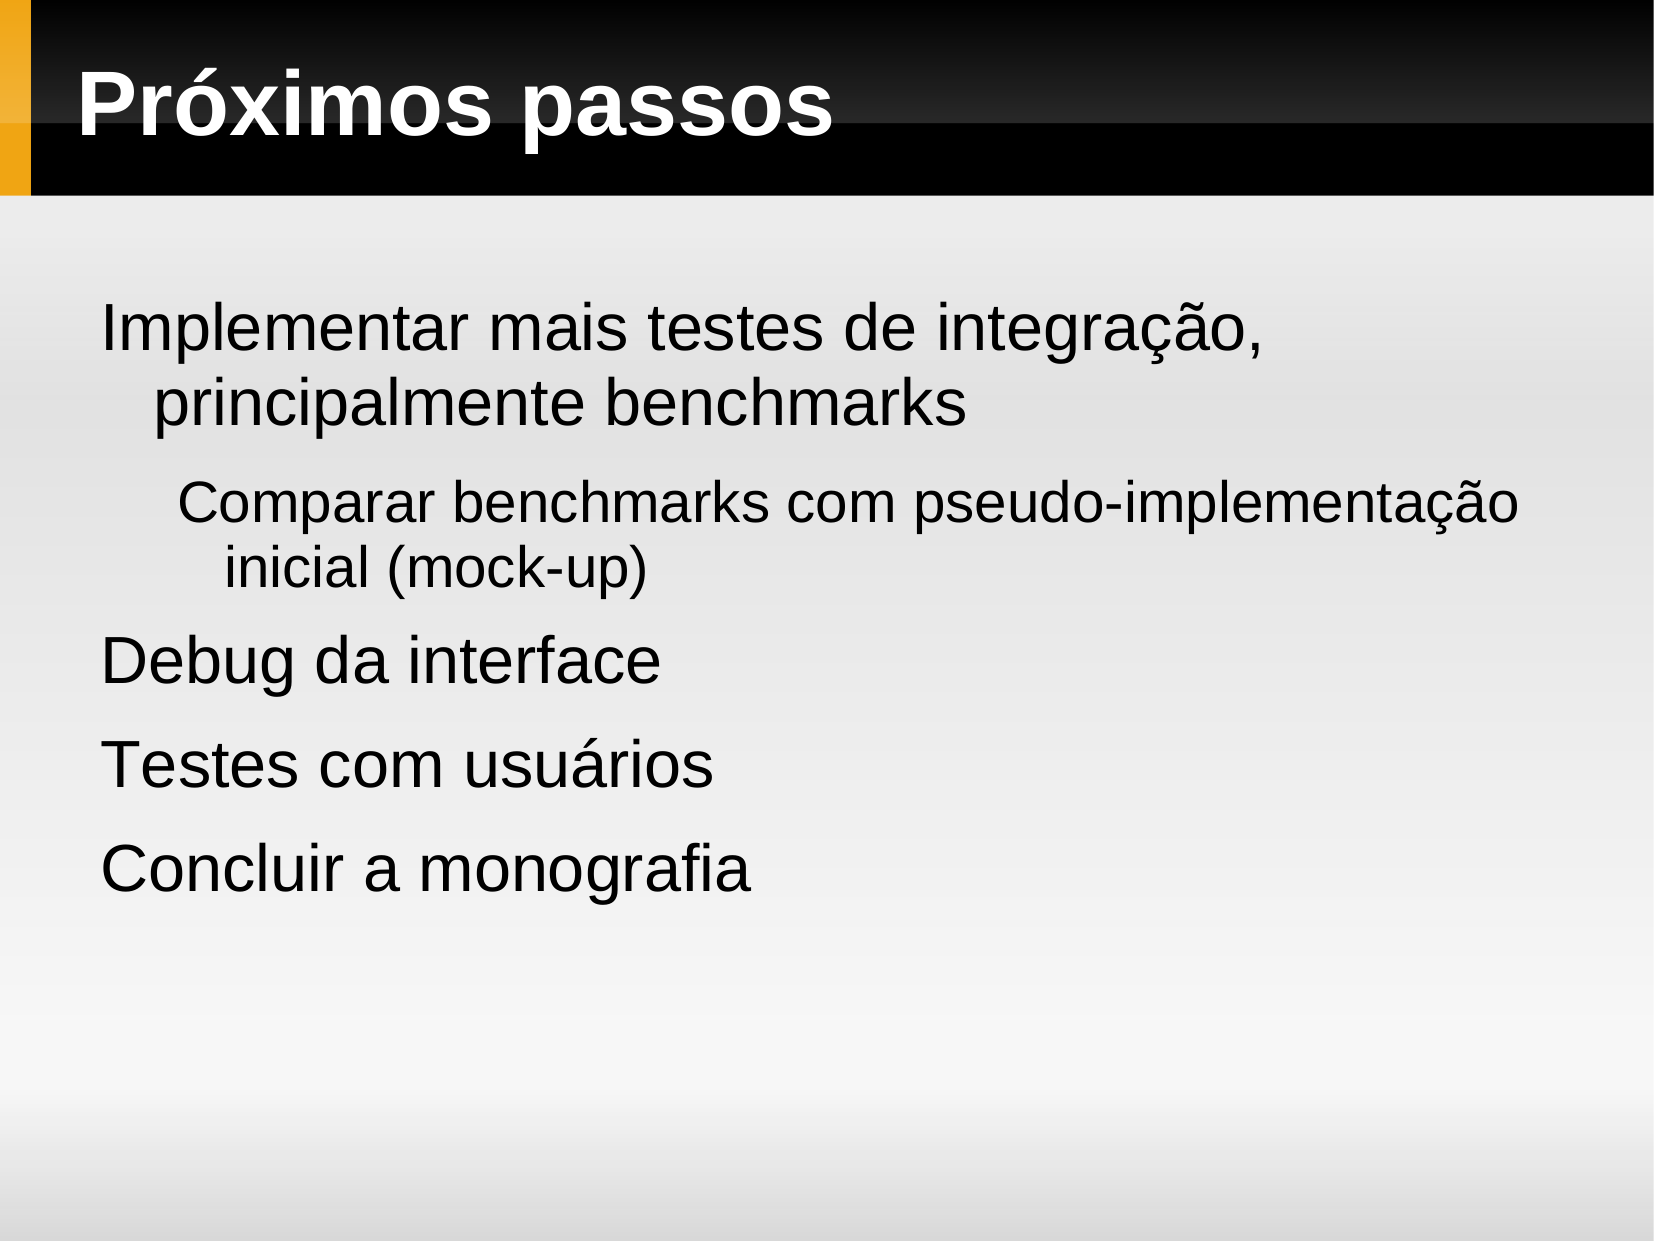

# Próximos passos
Implementar mais testes de integração, principalmente benchmarks
Comparar benchmarks com pseudo-implementação inicial (mock-up)
Debug da interface
Testes com usuários
Concluir a monografia